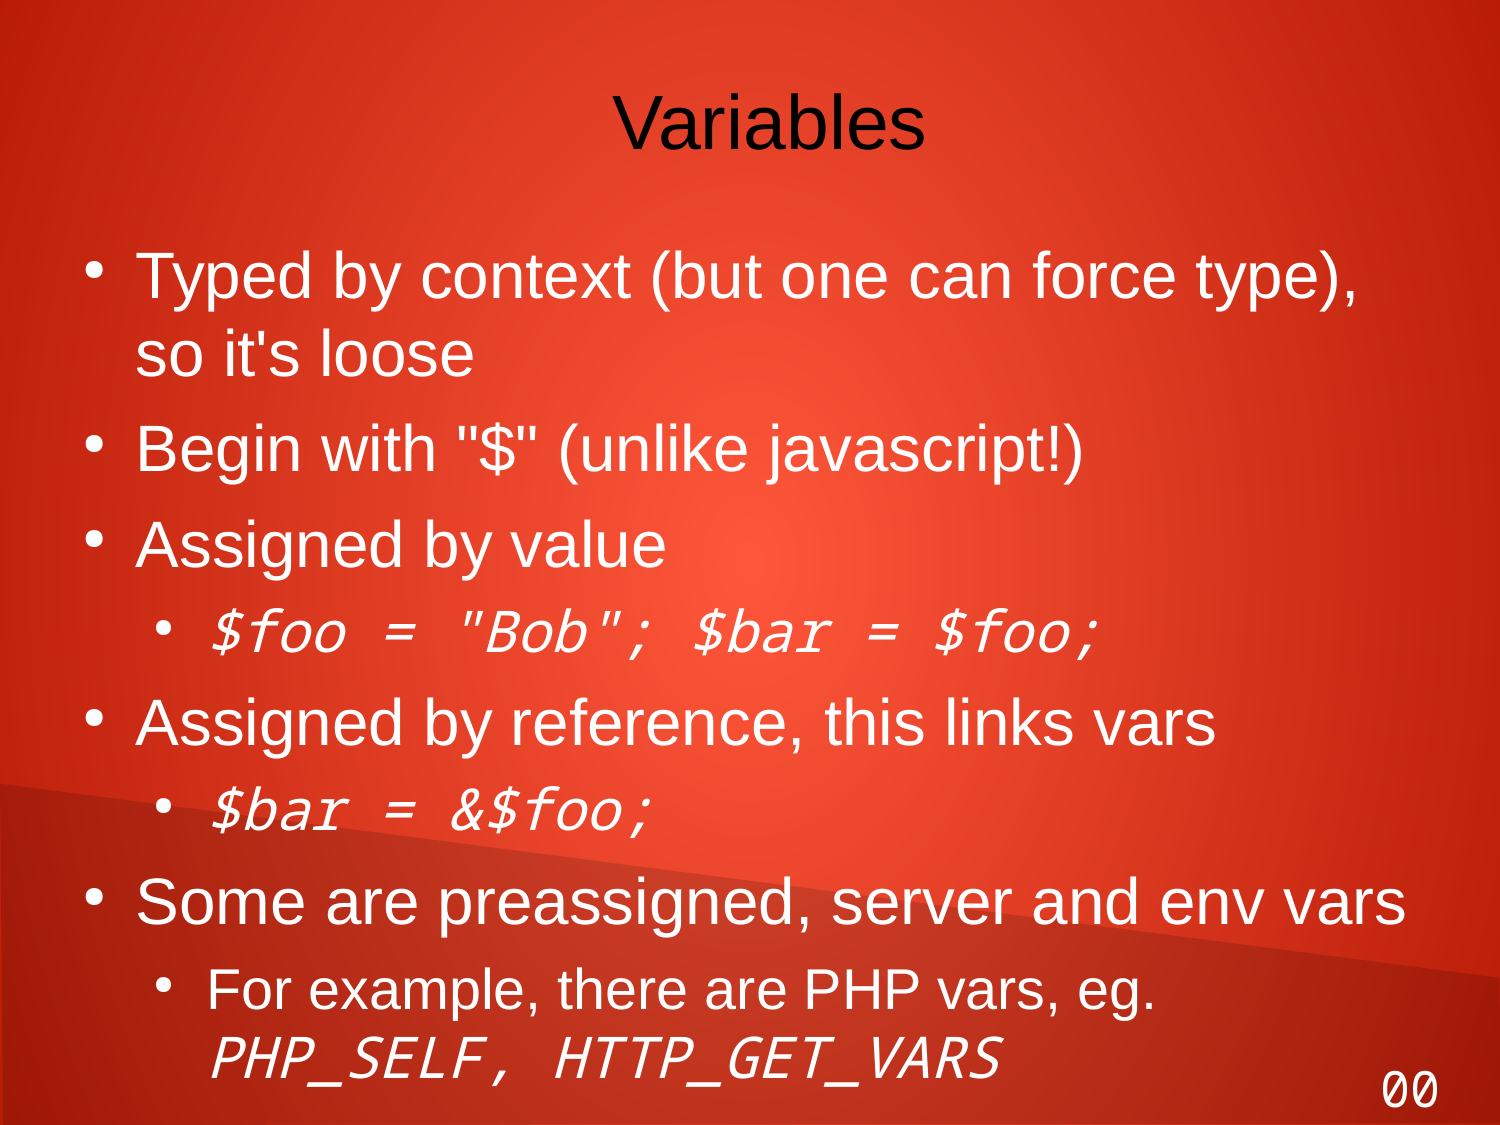

# Variables
Typed by context (but one can force type), so it's loose
Begin with "$" (unlike javascript!)
Assigned by value
$foo = "Bob"; $bar = $foo;
Assigned by reference, this links vars
$bar = &$foo;
Some are preassigned, server and env vars
For example, there are PHP vars, eg. PHP_SELF, HTTP_GET_VARS
00